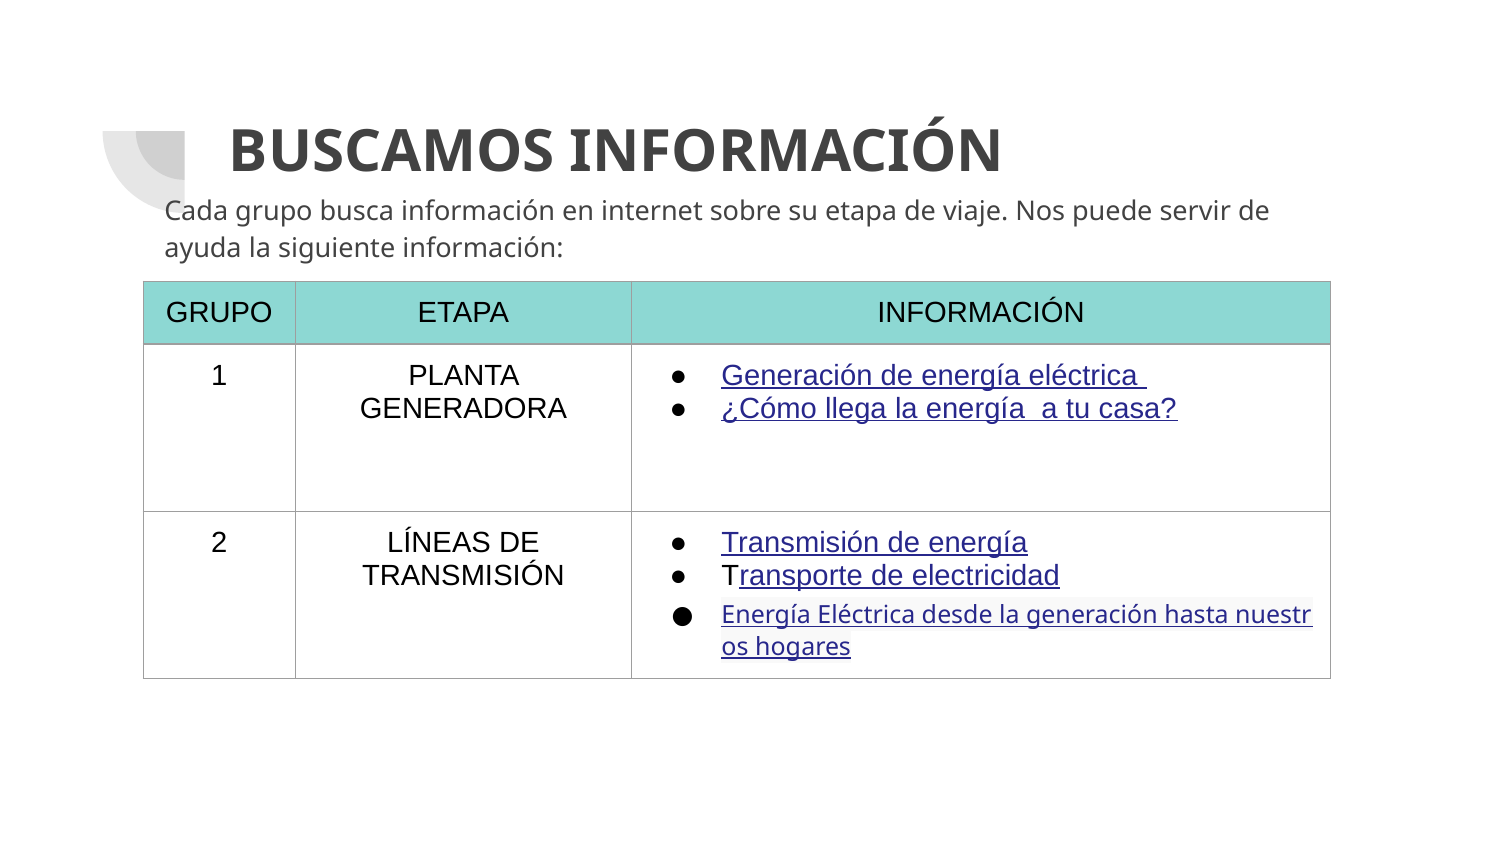

# BUSCAMOS INFORMACIÓN
Cada grupo busca información en internet sobre su etapa de viaje. Nos puede servir de ayuda la siguiente información:
| GRUPO | ETAPA | INFORMACIÓN |
| --- | --- | --- |
| 1 | PLANTA GENERADORA | Generación de energía eléctrica ¿Cómo llega la energía a tu casa? |
| 2 | LÍNEAS DE TRANSMISIÓN | Transmisión de energía Transporte de electricidad Energía Eléctrica desde la generación hasta nuestros hogares |